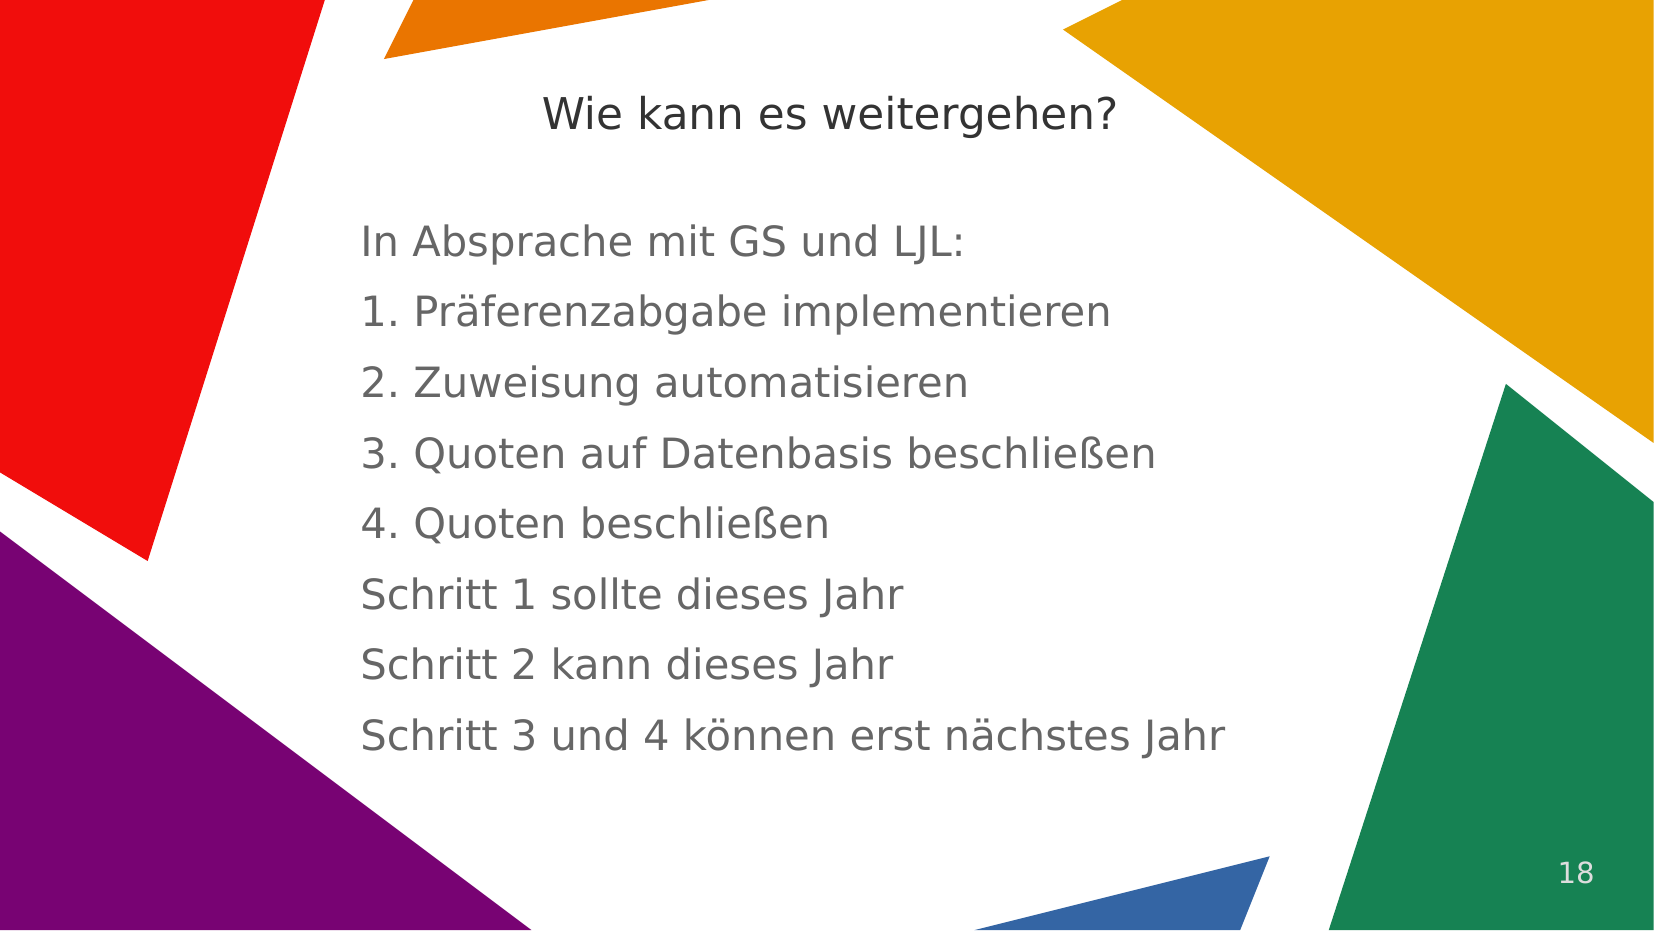

# Wie kann es weitergehen?
In Absprache mit GS und LJL:
1. Präferenzabgabe implementieren
2. Zuweisung automatisieren
3. Quoten auf Datenbasis beschließen
4. Quoten beschließen
Schritt 1 sollte dieses Jahr
Schritt 2 kann dieses Jahr
Schritt 3 und 4 können erst nächstes Jahr
18